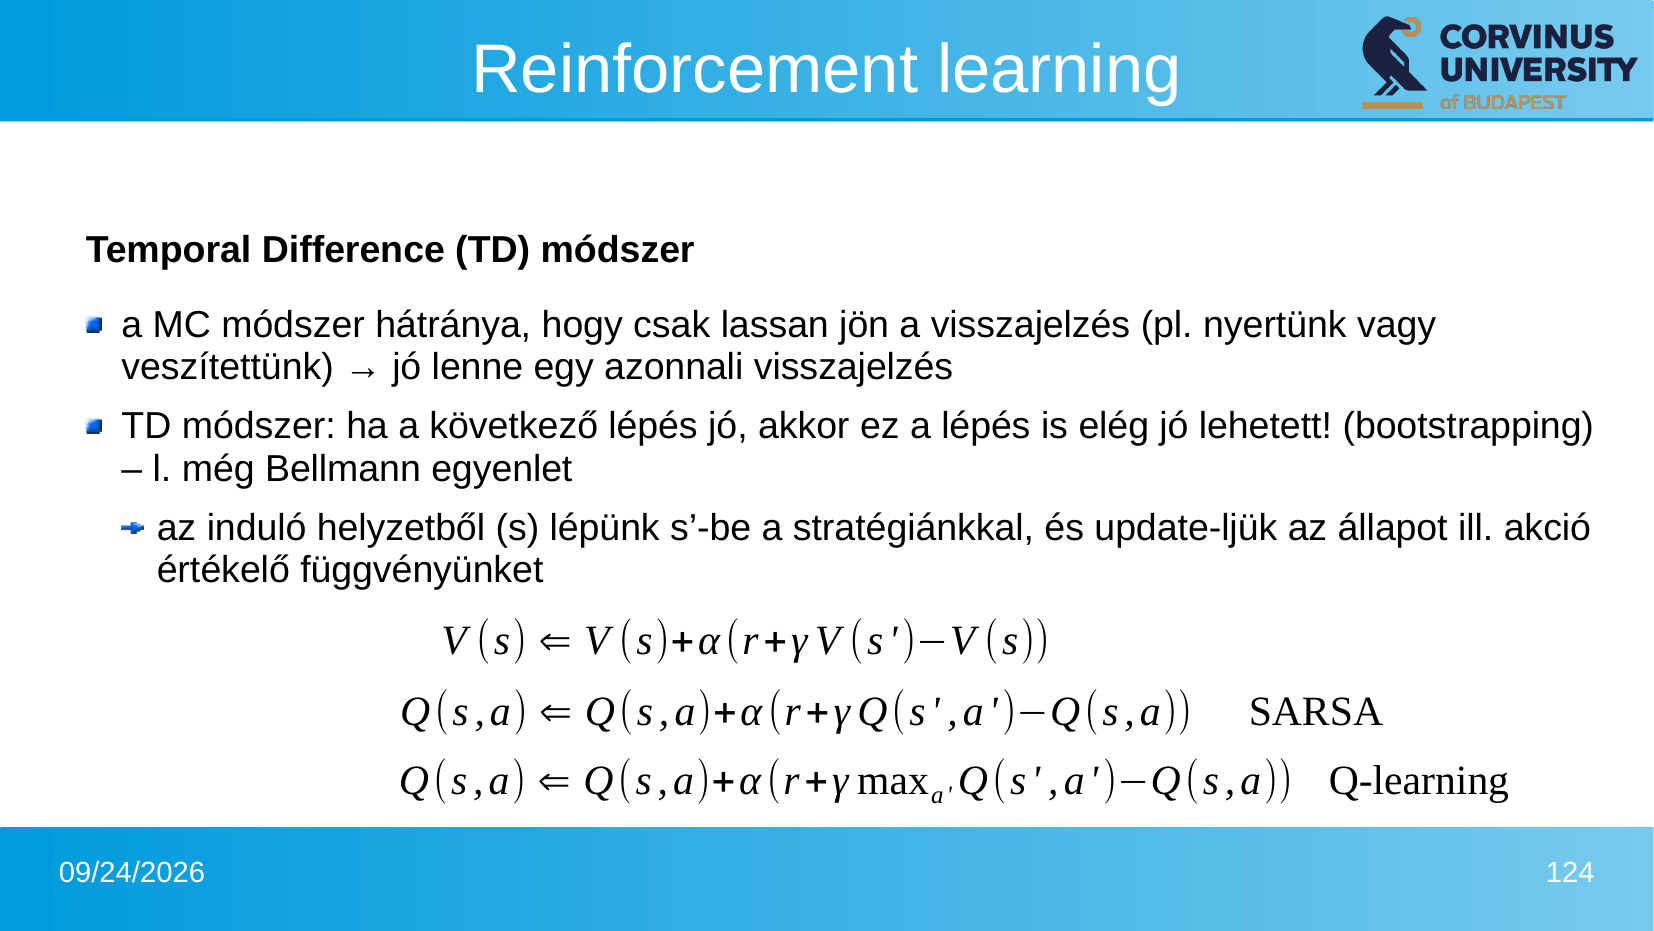

# Reinforcement learning
Temporal Difference (TD) módszer
a MC módszer hátránya, hogy csak lassan jön a visszajelzés (pl. nyertünk vagy veszítettünk) → jó lenne egy azonnali visszajelzés
TD módszer: ha a következő lépés jó, akkor ez a lépés is elég jó lehetett! (bootstrapping) – l. még Bellmann egyenlet
az induló helyzetből (s) lépünk s’-be a stratégiánkkal, és update-ljük az állapot ill. akció értékelő függvényünket
124